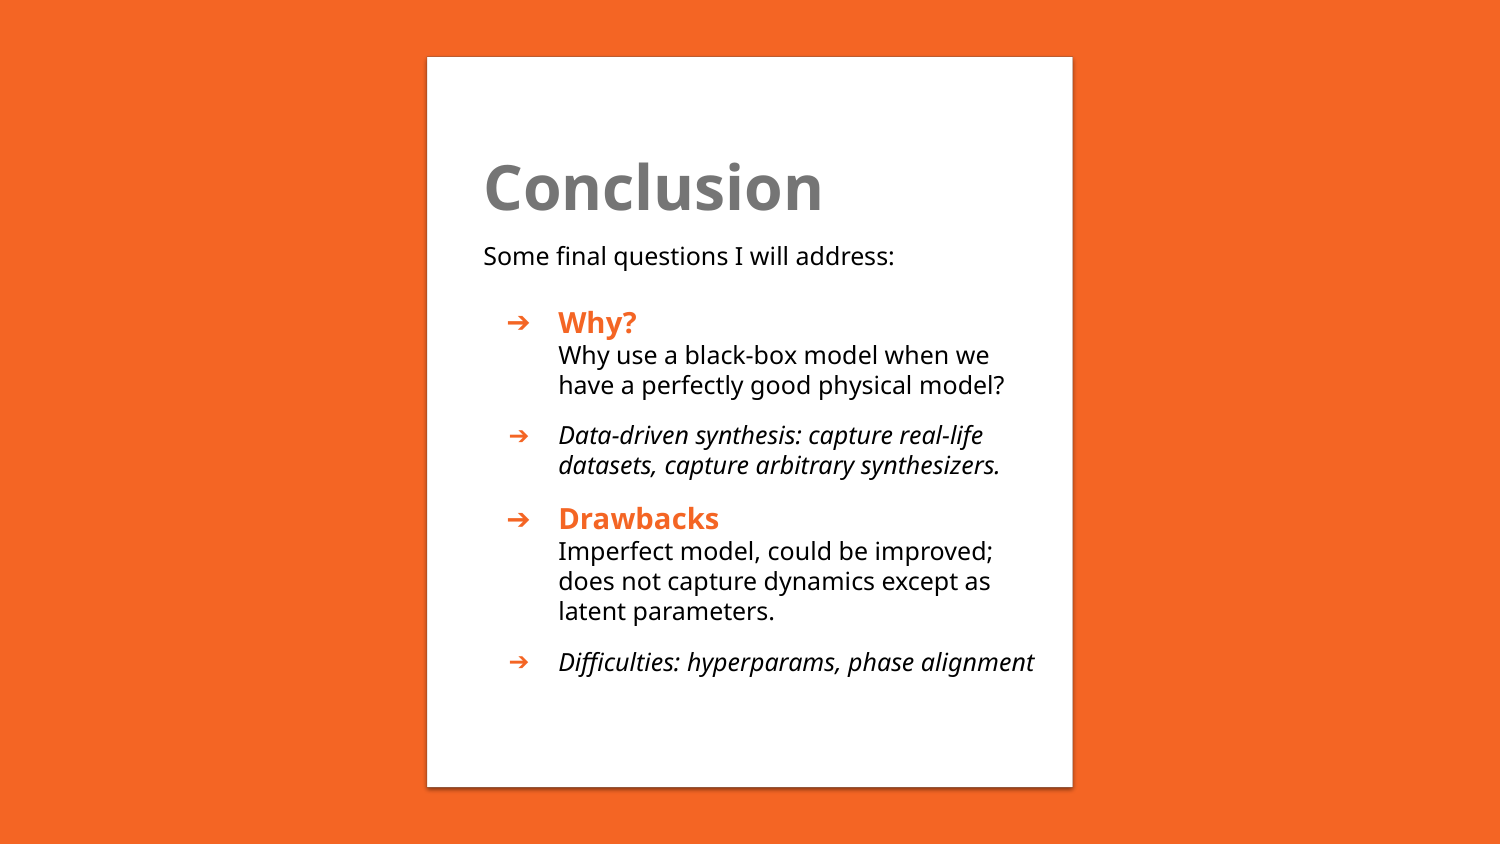

Conclusion
# Some final questions I will address:
Why?
Why use a black-box model when we have a perfectly good physical model?
Data-driven synthesis: capture real-life datasets, capture arbitrary synthesizers.
Drawbacks
Imperfect model, could be improved; does not capture dynamics except as latent parameters.
Difficulties: hyperparams, phase alignment